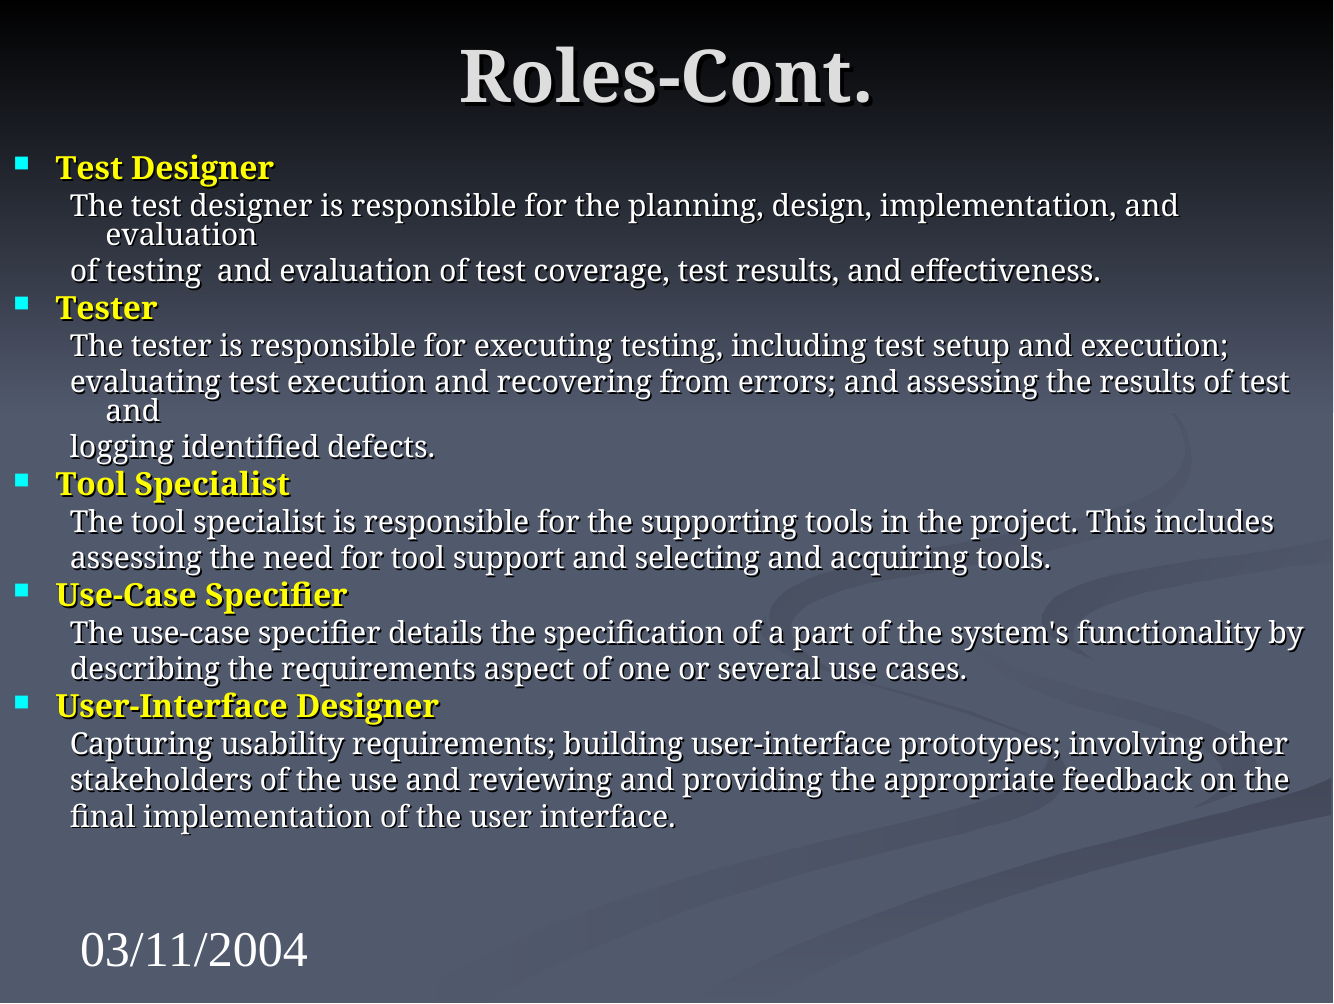

# Roles-Cont.
Test Designer
The test designer is responsible for the planning, design, implementation, and evaluation
of testing and evaluation of test coverage, test results, and effectiveness.
Tester
The tester is responsible for executing testing, including test setup and execution;
evaluating test execution and recovering from errors; and assessing the results of test and
logging identified defects.
Tool Specialist
The tool specialist is responsible for the supporting tools in the project. This includes
assessing the need for tool support and selecting and acquiring tools.
Use-Case Specifier
The use-case specifier details the specification of a part of the system's functionality by
describing the requirements aspect of one or several use cases.
User-Interface Designer
Capturing usability requirements; building user-interface prototypes; involving other
stakeholders of the use and reviewing and providing the appropriate feedback on the
final implementation of the user interface.
03/11/2004